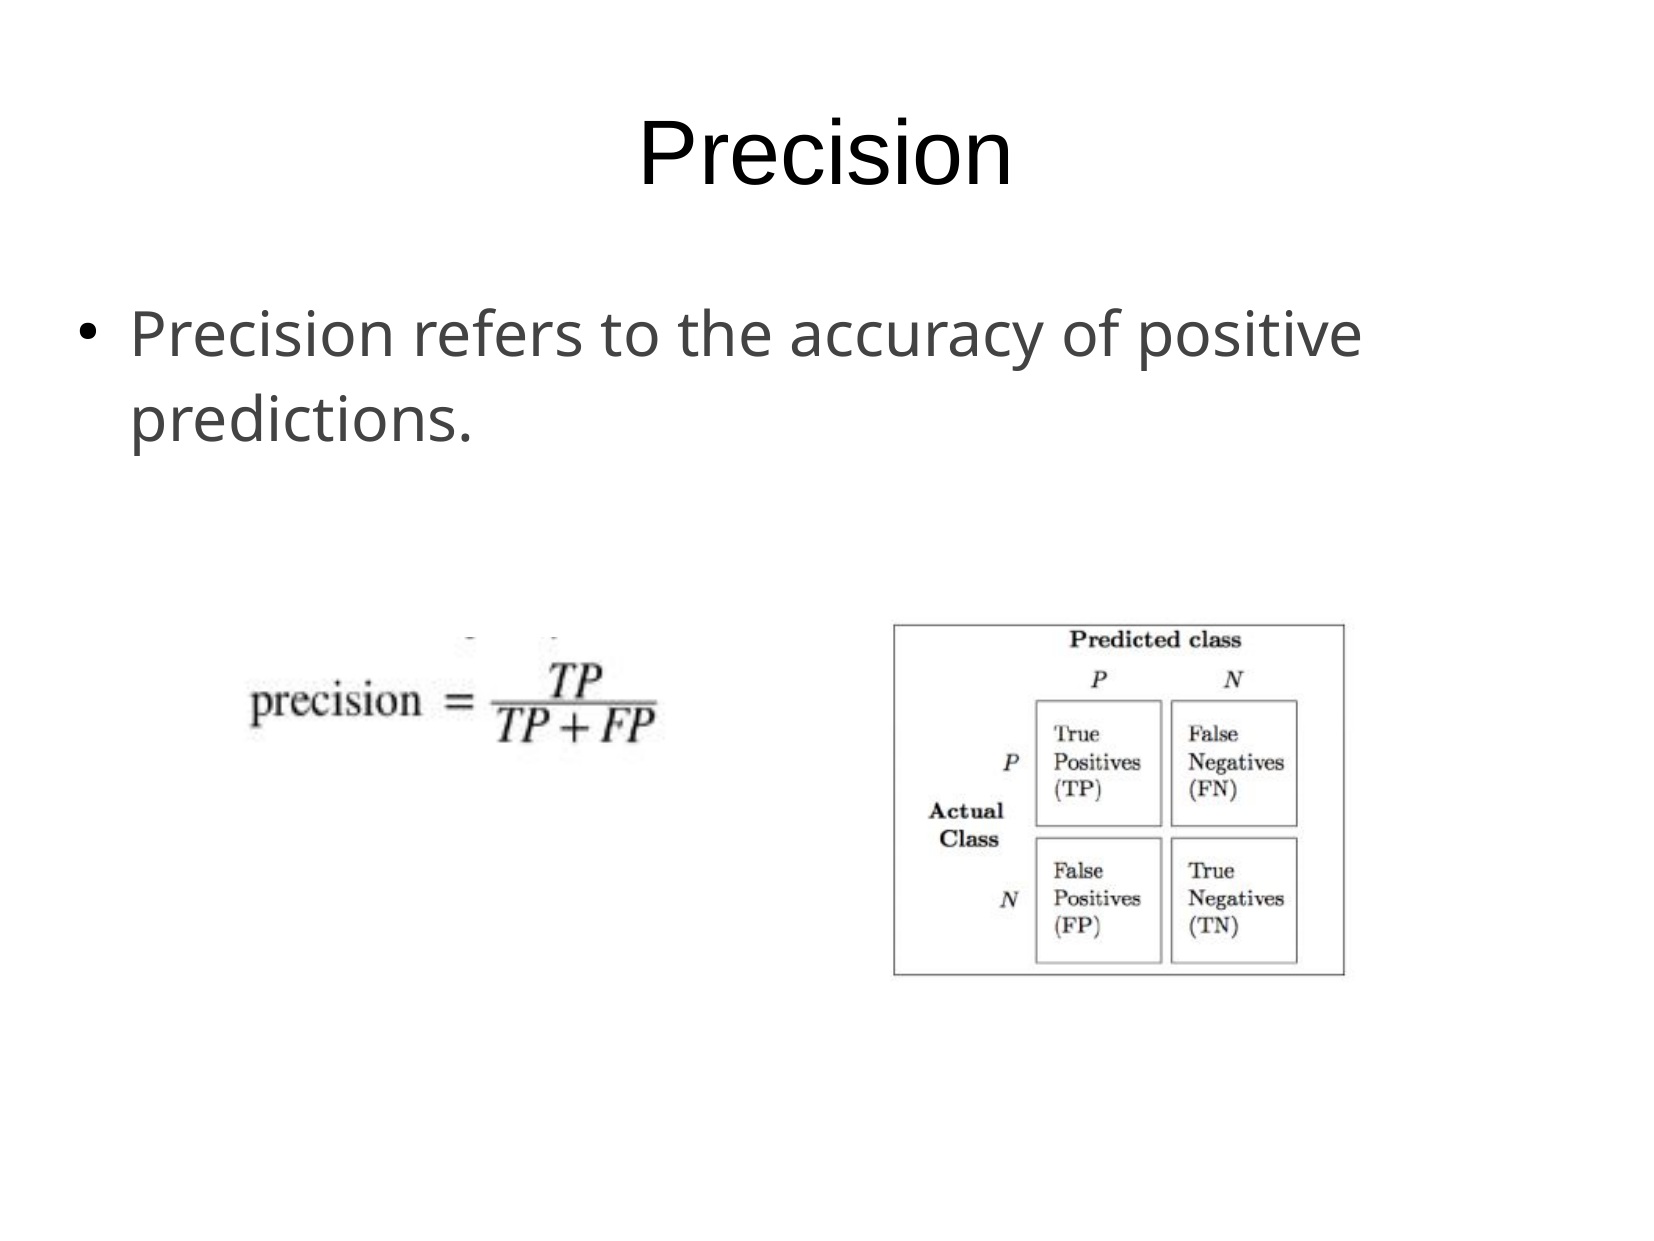

# Precision
Precision refers to the accuracy of positive predictions.